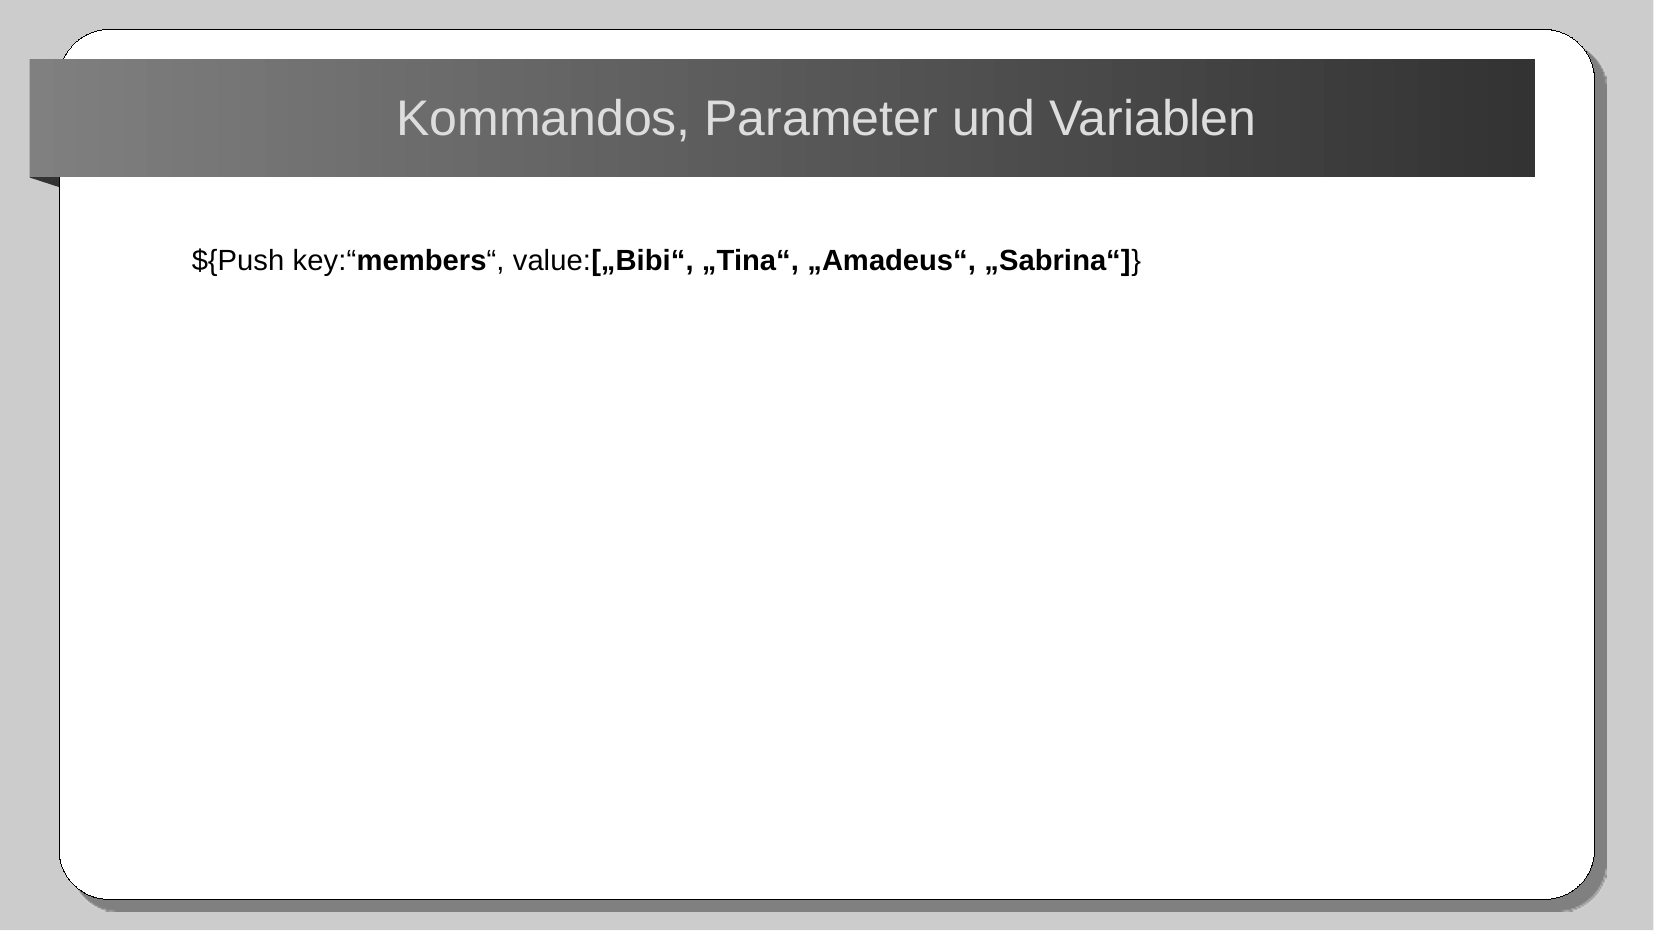

${String value:““}
# Kommandos, Parameter und Variablen
${Push key:“members“, value:[„Bibi“, „Tina“, „Amadeus“, „Sabrina“]}